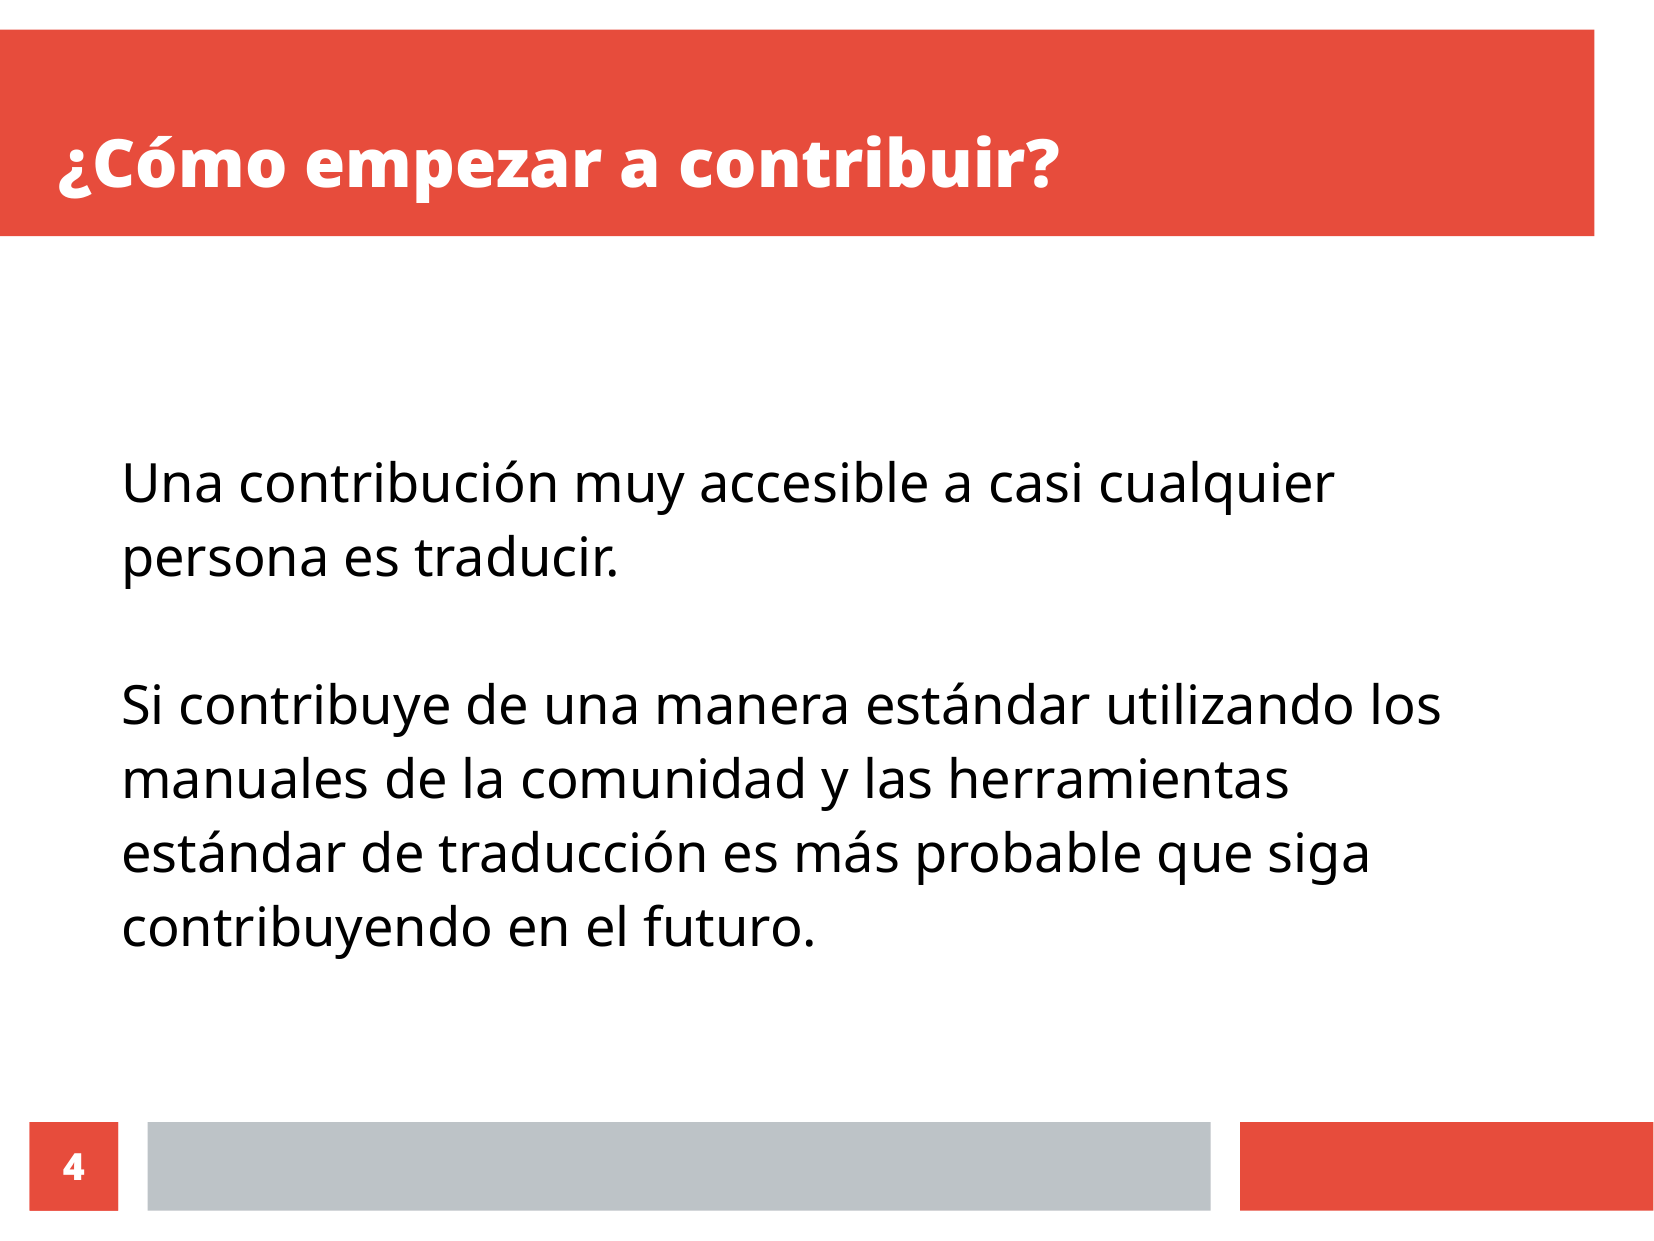

# ¿Cómo empezar a contribuir?
Una contribución muy accesible a casi cualquier
persona es traducir.
Si contribuye de una manera estándar utilizando los manuales de la comunidad y las herramientas estándar de traducción es más probable que siga contribuyendo en el futuro.
4